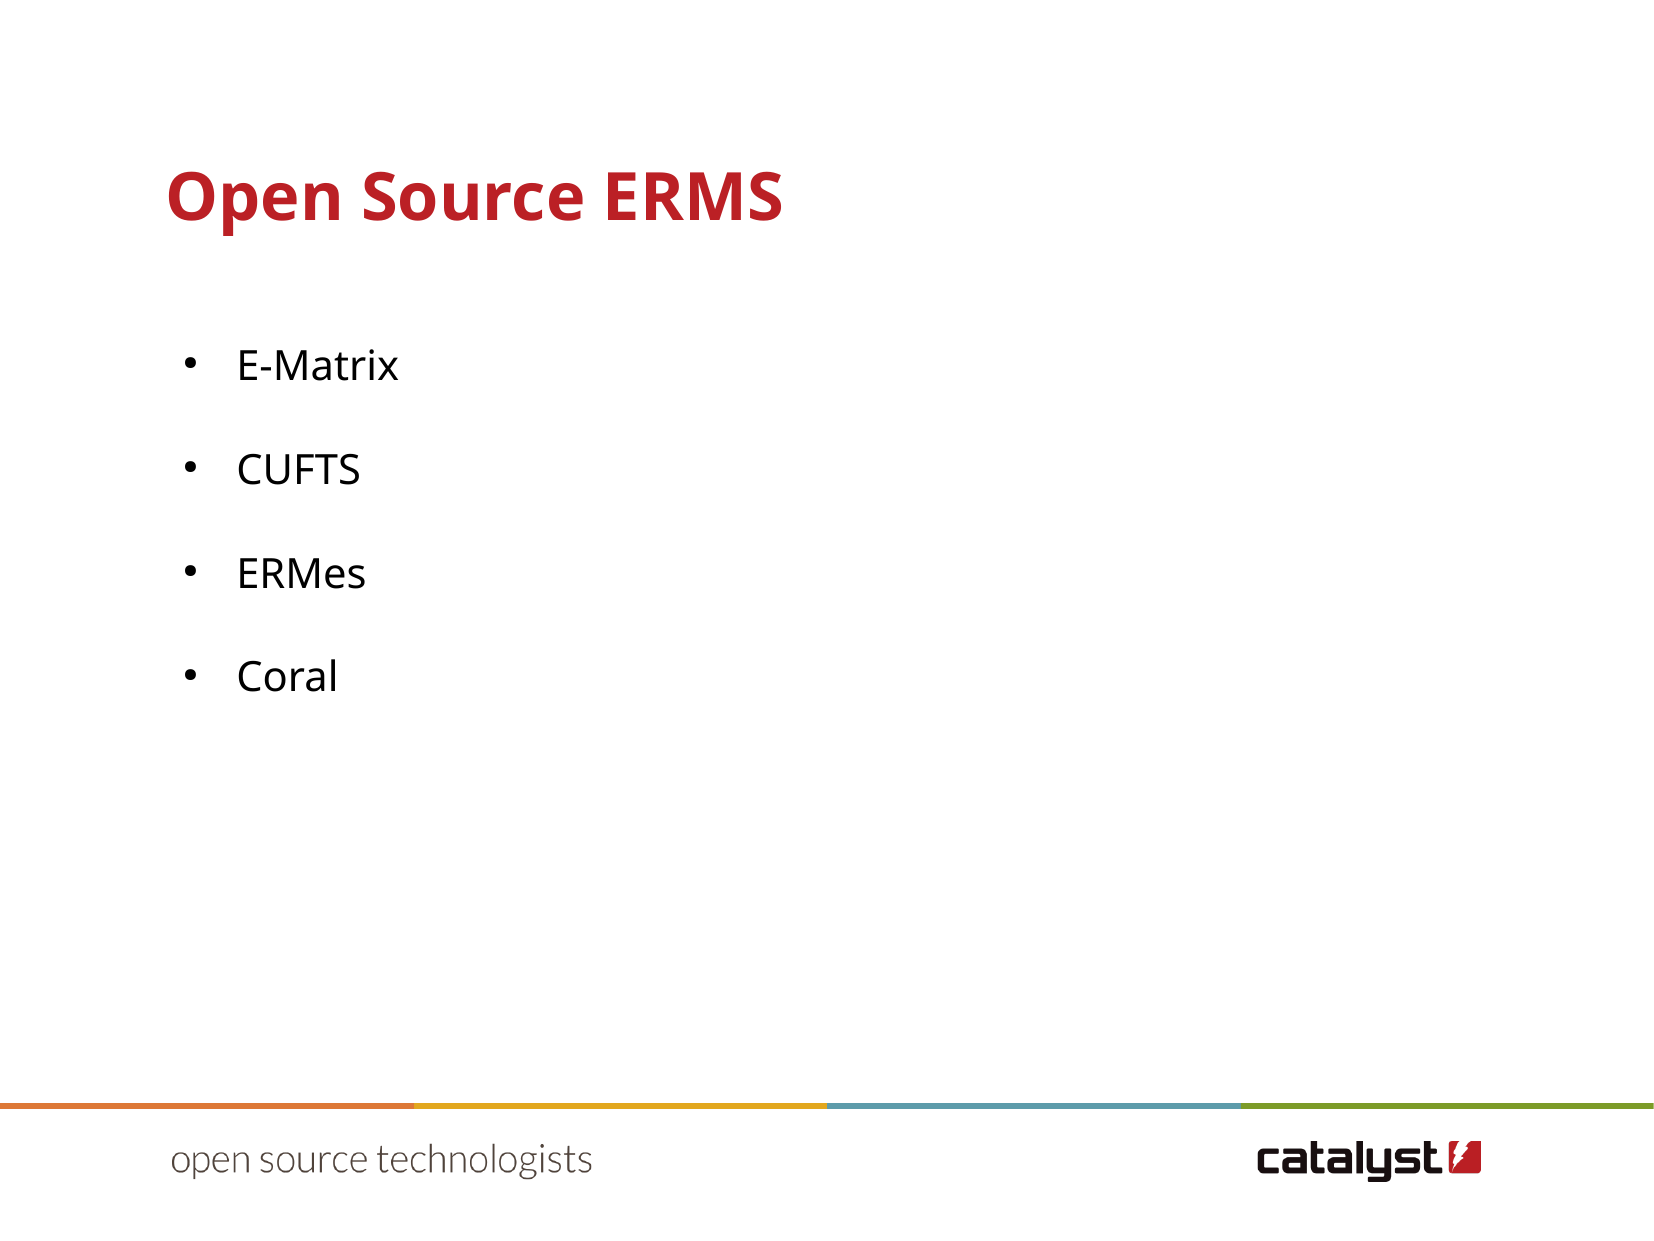

# Open Source ERMS
E-Matrix
CUFTS
ERMes
Coral